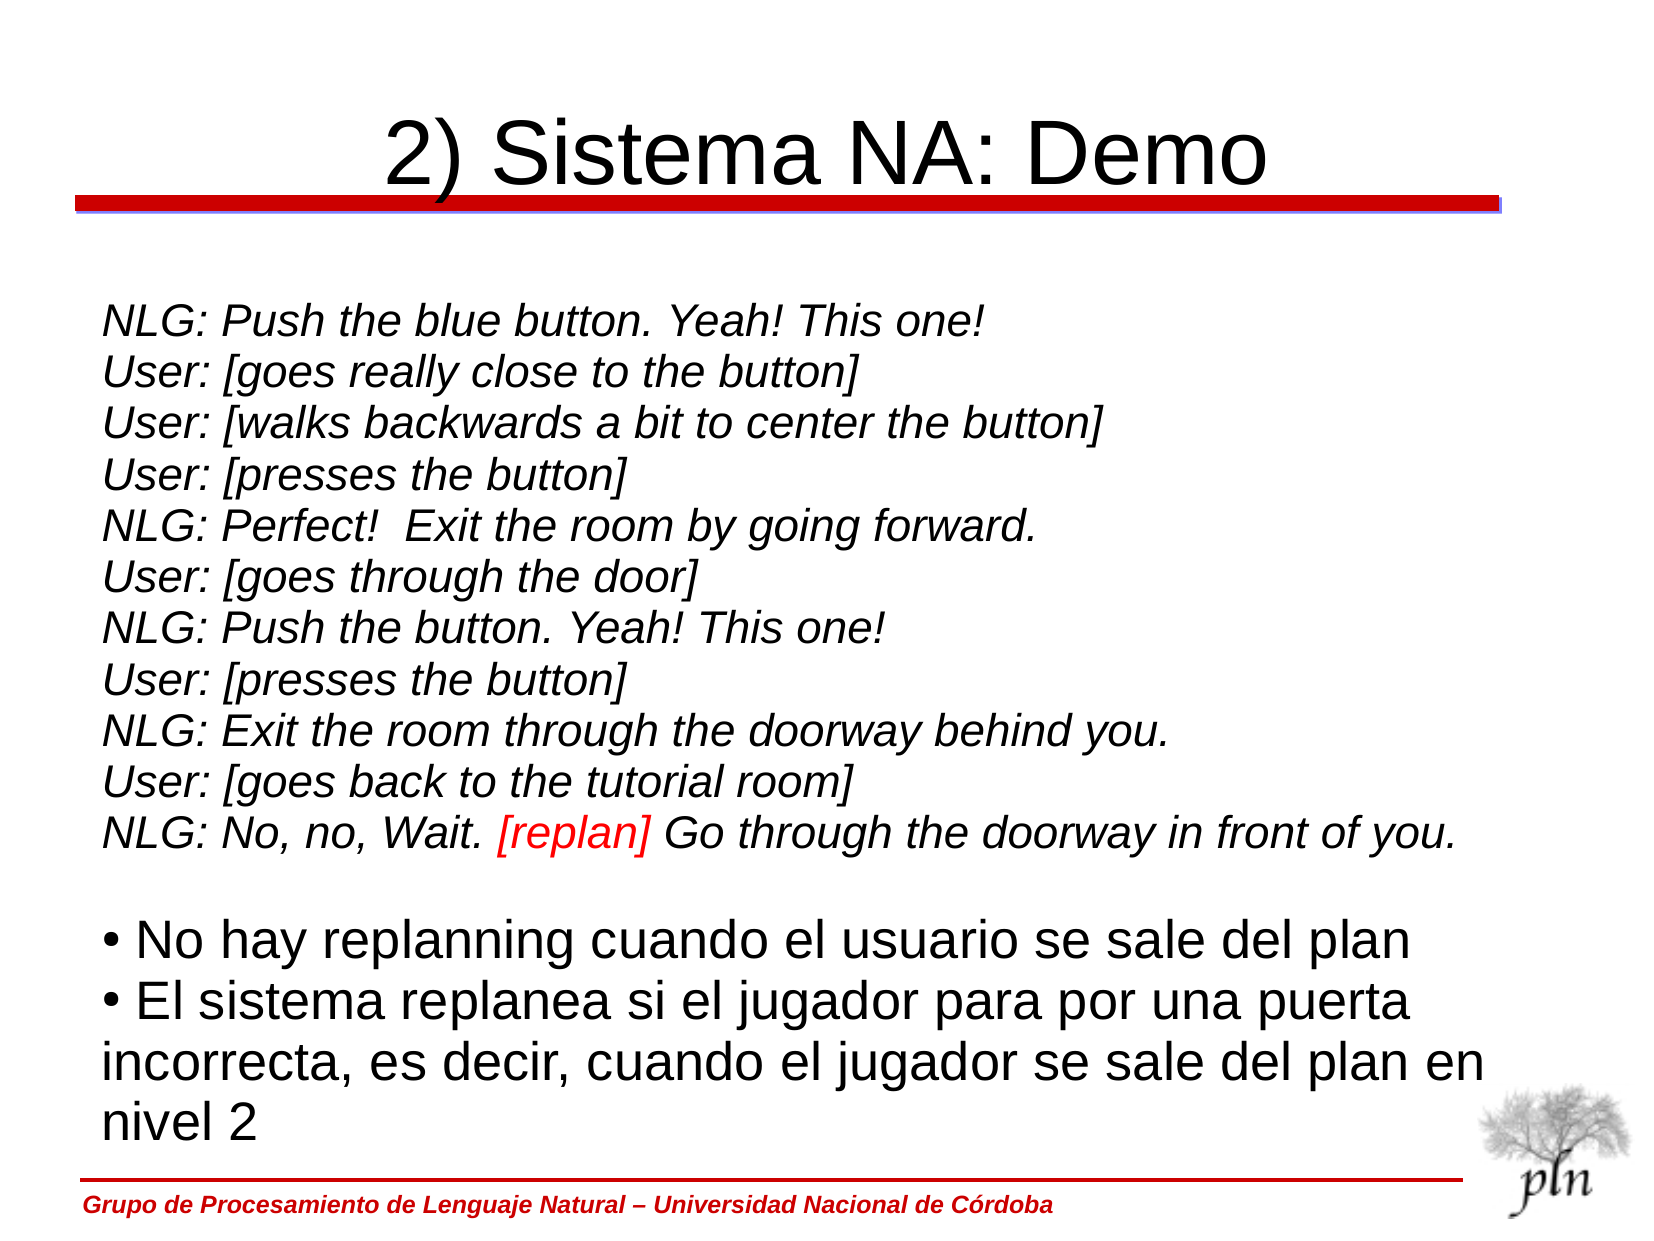

# 2) Sistema NA: Demo
NLG: Push the blue button. Yeah! This one!
User: [goes really close to the button]
User: [walks backwards a bit to center the button]
User: [presses the button]
NLG: Perfect! Exit the room by going forward.
User: [goes through the door]
NLG: Push the button. Yeah! This one!
User: [presses the button]
NLG: Exit the room through the doorway behind you.
User: [goes back to the tutorial room]
NLG: No, no, Wait. [replan] Go through the doorway in front of you.
 No hay replanning cuando el usuario se sale del plan
 El sistema replanea si el jugador para por una puerta incorrecta, es decir, cuando el jugador se sale del plan en nivel 2